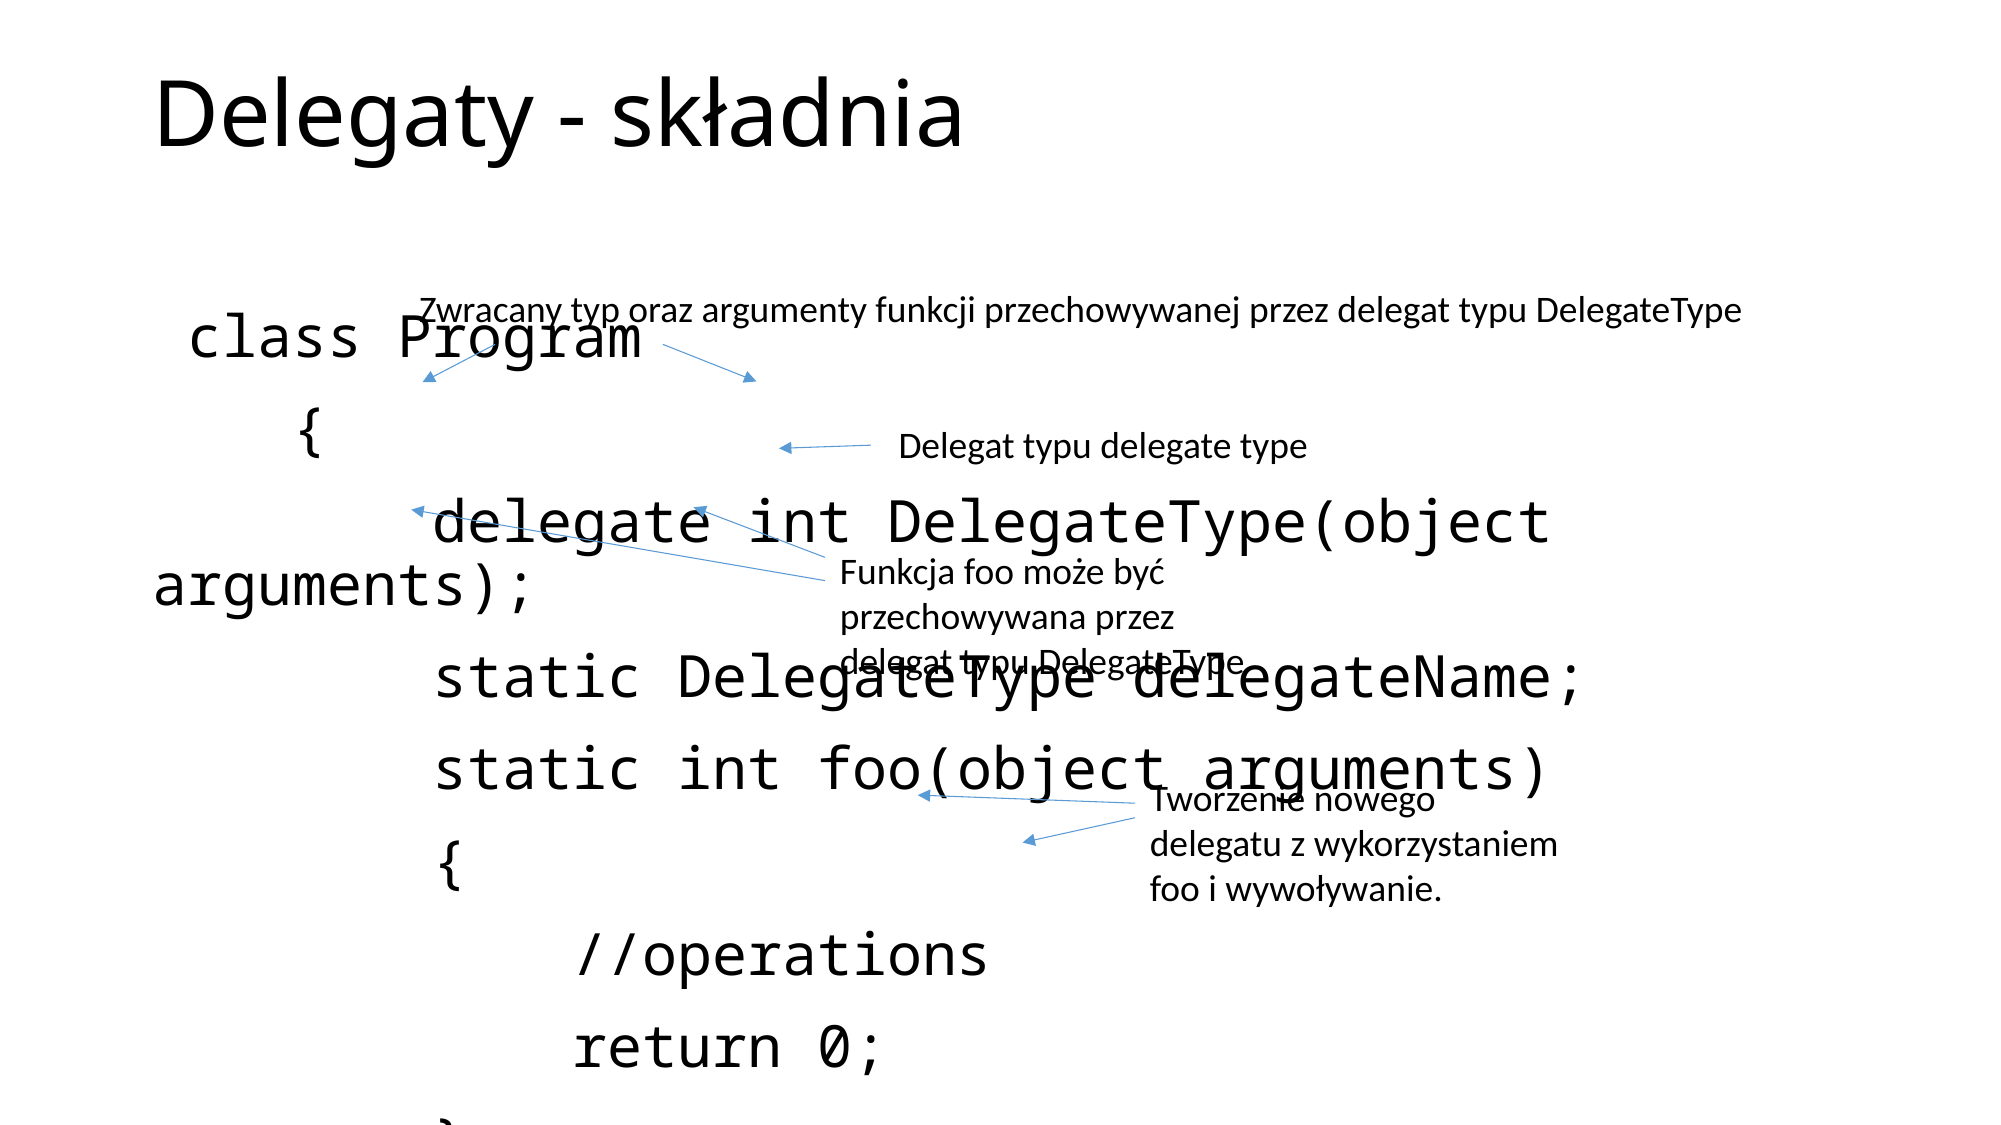

# Delegaty - składnia
Zwracany typ oraz argumenty funkcji przechowywanej przez delegat typu DelegateType
 class Program
 {
 delegate int DelegateType(object arguments);
 static DelegateType delegateName;
 static int foo(object arguments)
 {
 //operations
 return 0;
 }
 static void Main(string[] args)
 {
 delegateName = new DelegateType(foo);
 int result = delegateName.Invoke("argument");
 }
 }
Delegat typu delegate type
Funkcja foo może być przechowywana przez delegat typu DelegateType
Tworzenie nowego delegatu z wykorzystaniem foo i wywoływanie.